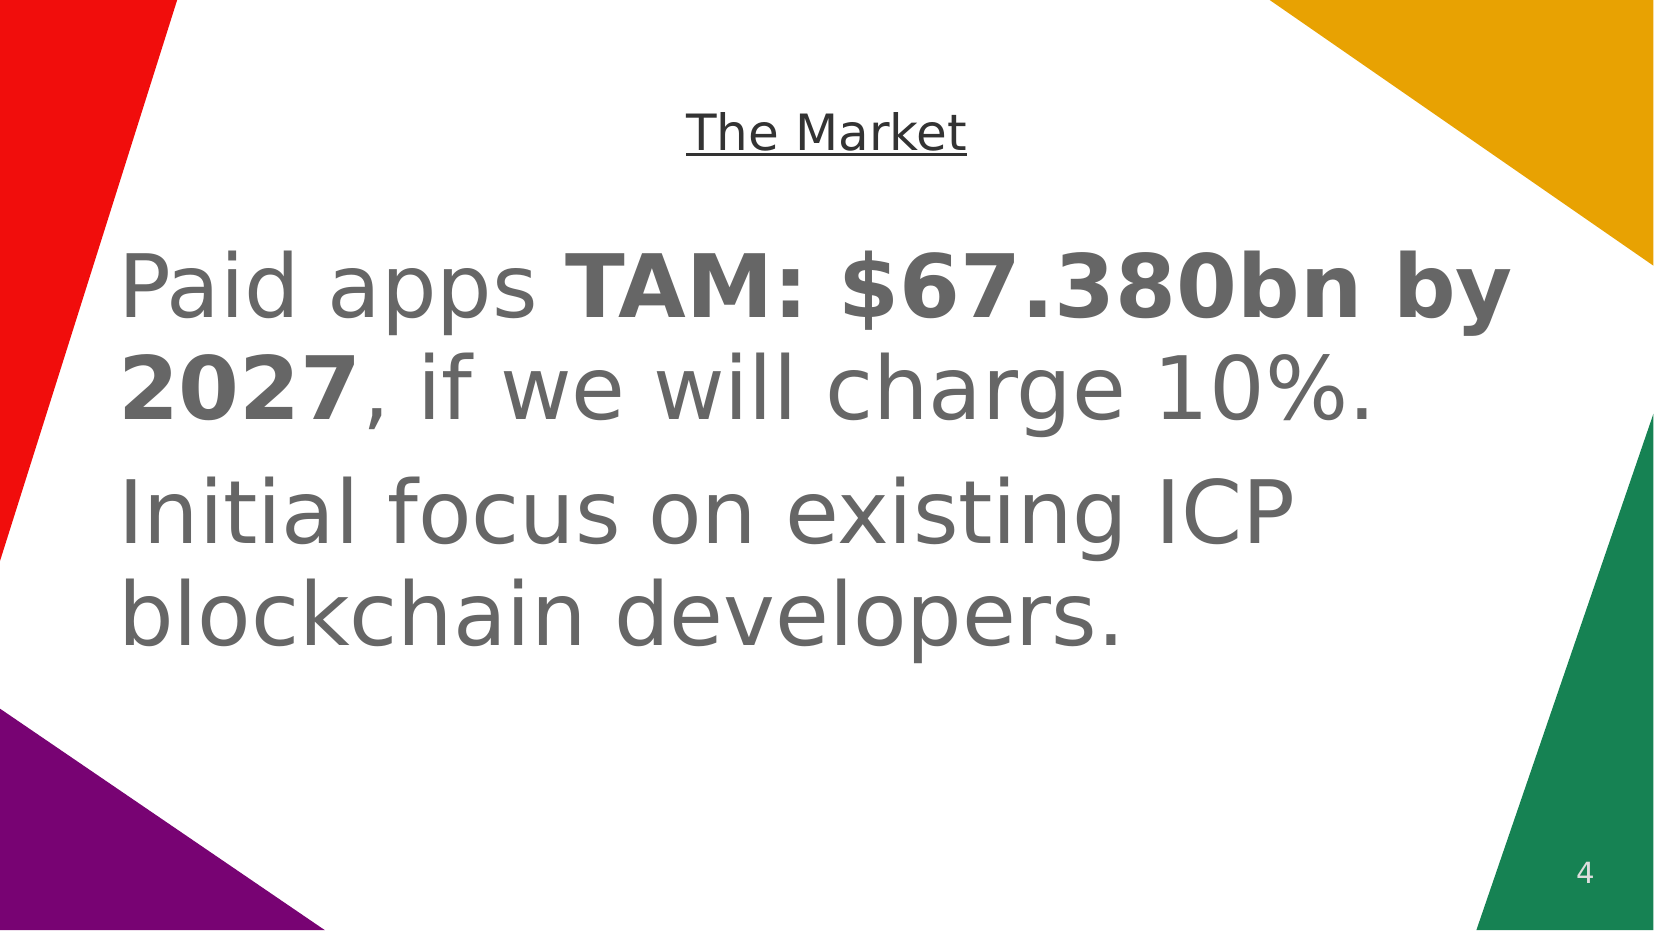

# The Market
Paid apps TAM: $67.380bn by 2027, if we will charge 10%.
Initial focus on existing ICP blockchain developers.
4